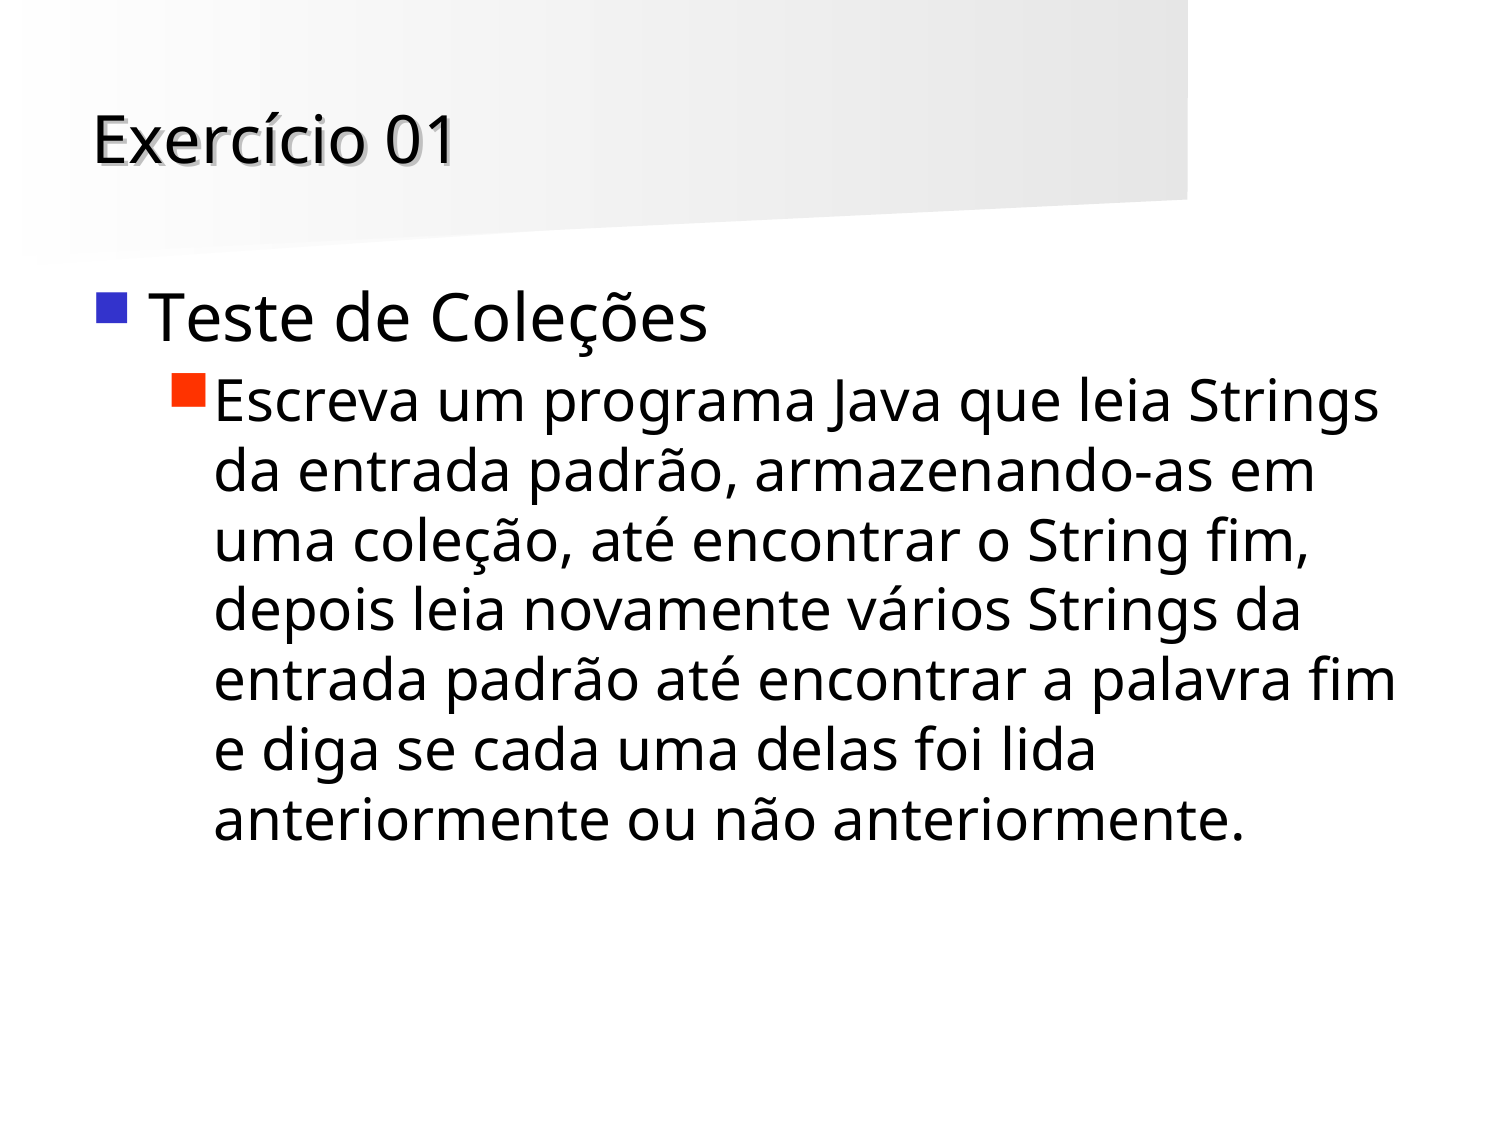

# Exercício 01
Teste de Coleções
Escreva um programa Java que leia Strings da entrada padrão, armazenando-as em uma coleção, até encontrar o String fim, depois leia novamente vários Strings da entrada padrão até encontrar a palavra fim e diga se cada uma delas foi lida anteriormente ou não anteriormente.